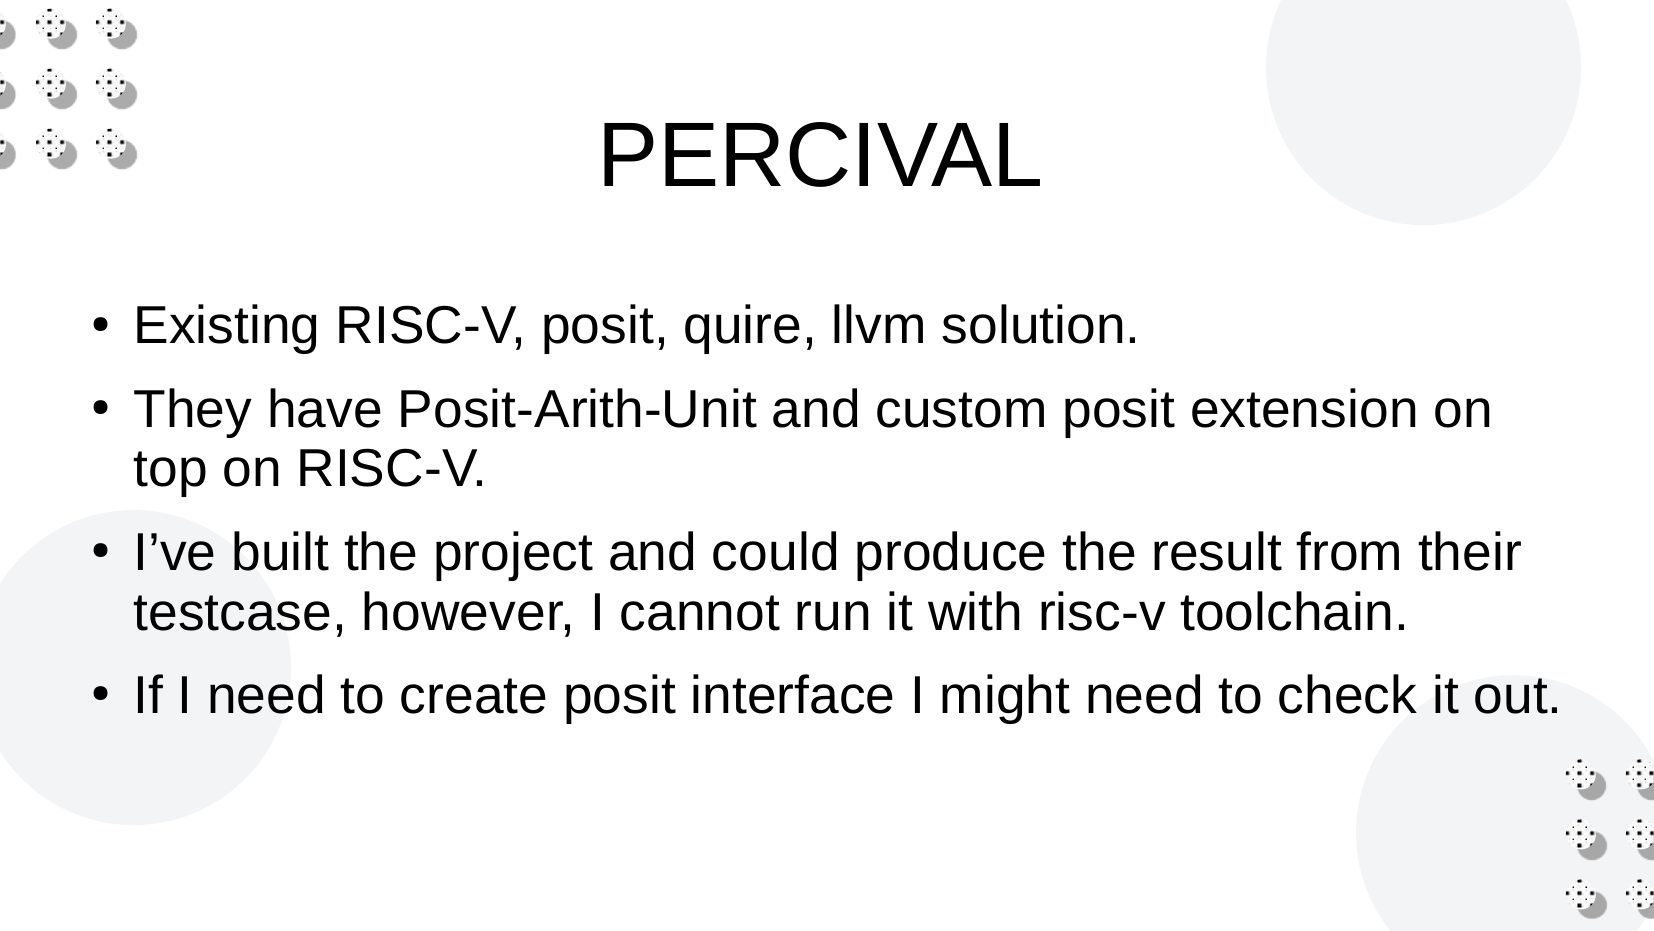

# PERCIVAL
Existing RISC-V, posit, quire, llvm solution.
They have Posit-Arith-Unit and custom posit extension on top on RISC-V.
I’ve built the project and could produce the result from their testcase, however, I cannot run it with risc-v toolchain.
If I need to create posit interface I might need to check it out.